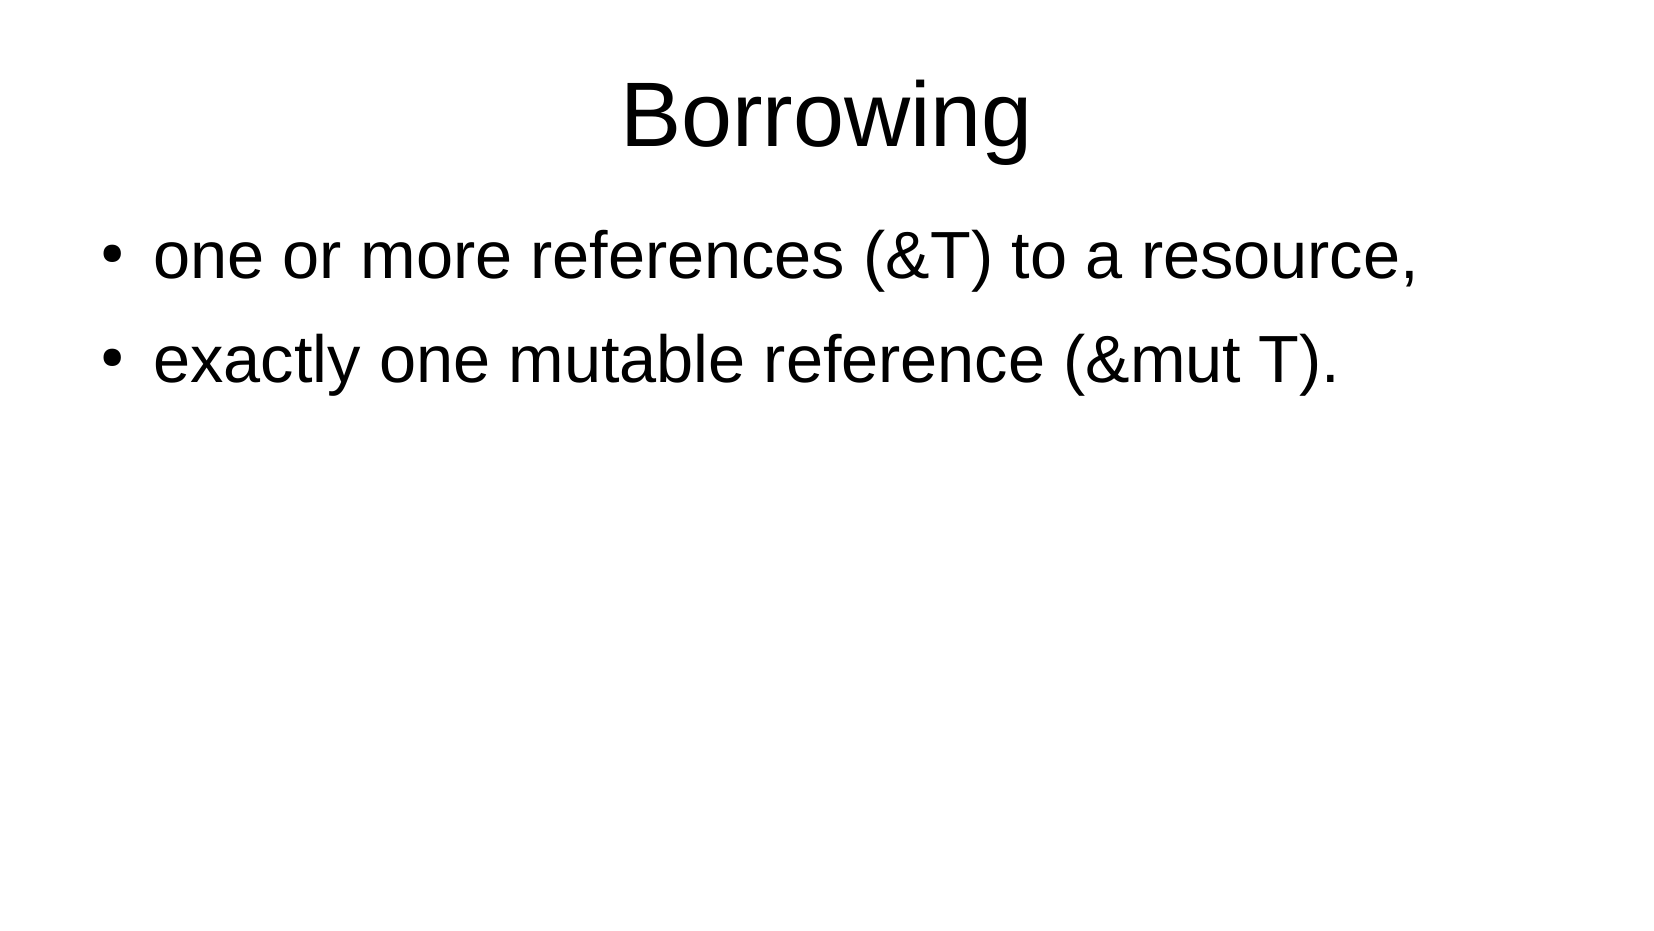

# Borrowing
one or more references (&T) to a resource,
exactly one mutable reference (&mut T).